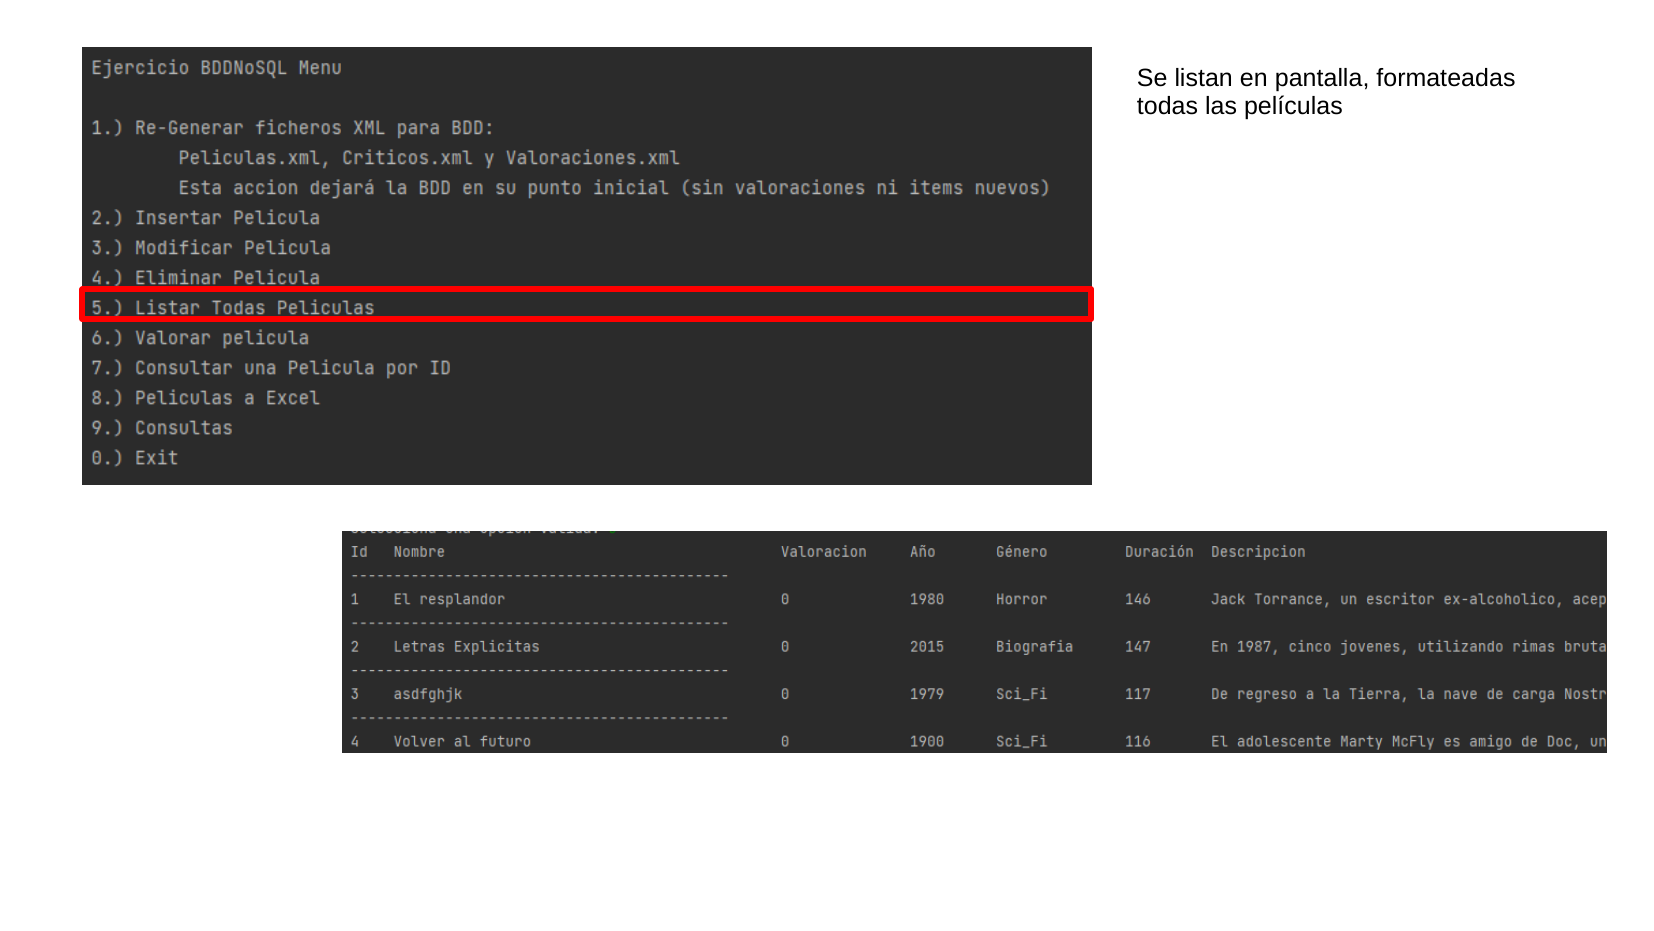

Se listan en pantalla, formateadas todas las películas